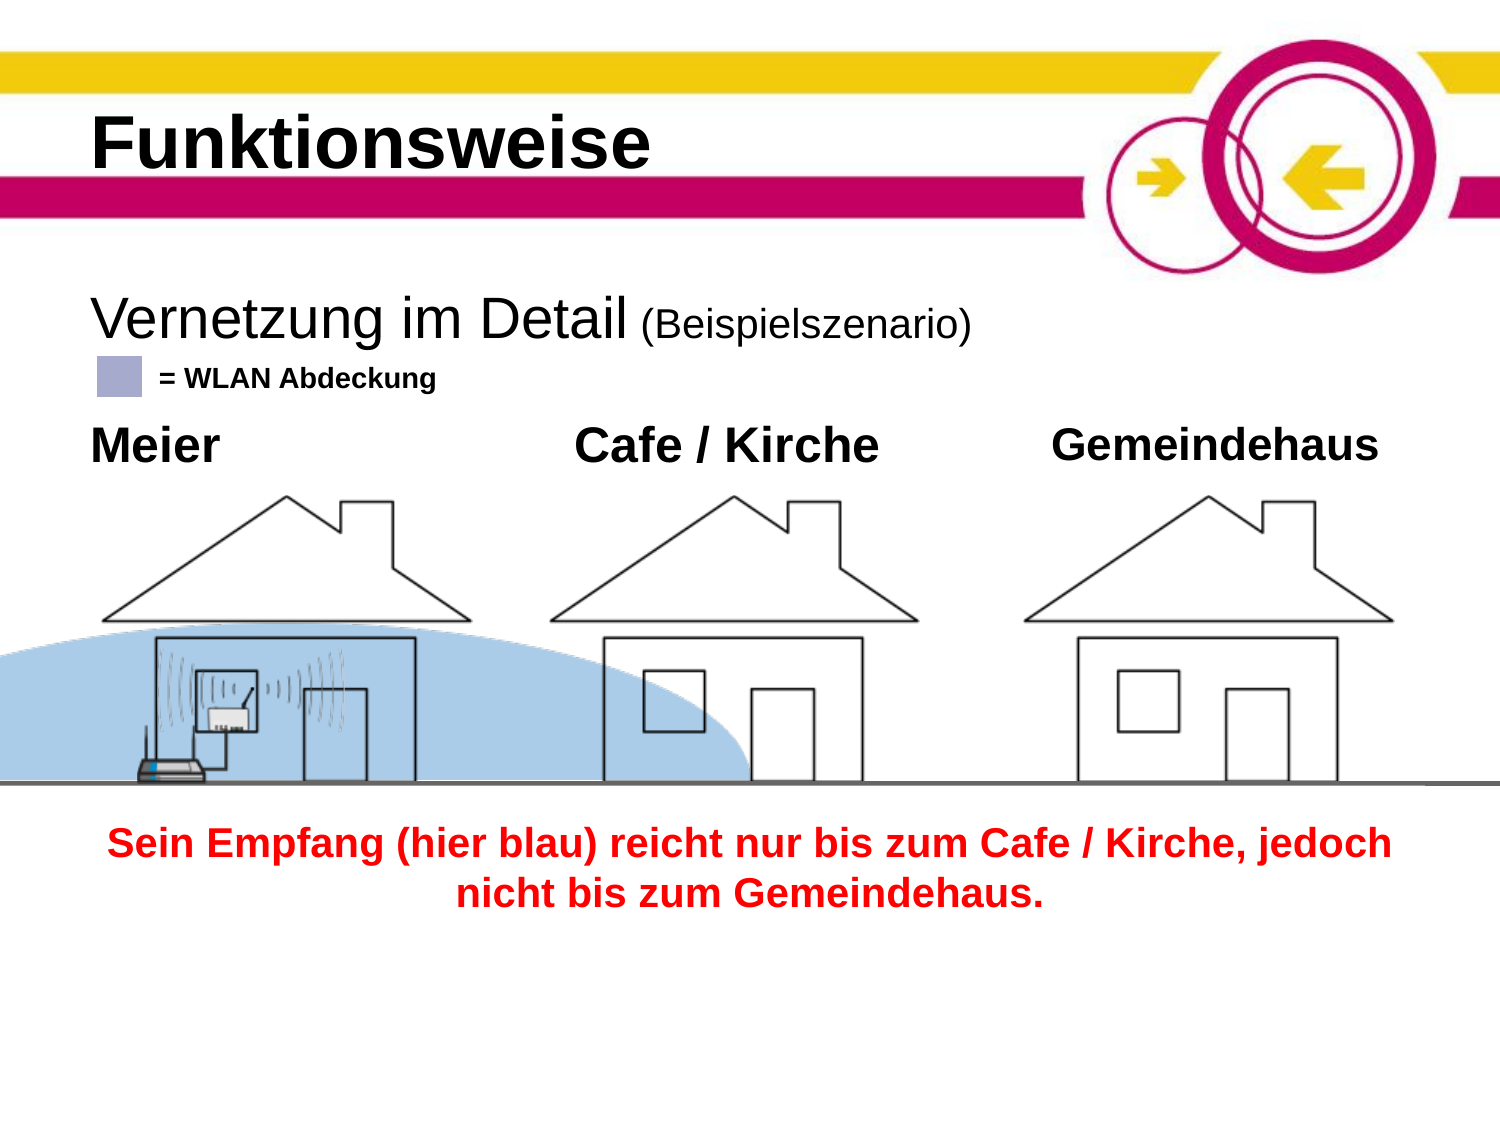

Funktionsweise
Vernetzung im Detail (Beispielszenario)
= WLAN Abdeckung
Meier
Cafe / Kirche
Gemeindehaus
Sein Empfang (hier blau) reicht nur bis zum Cafe / Kirche, jedoch nicht bis zum Gemeindehaus.